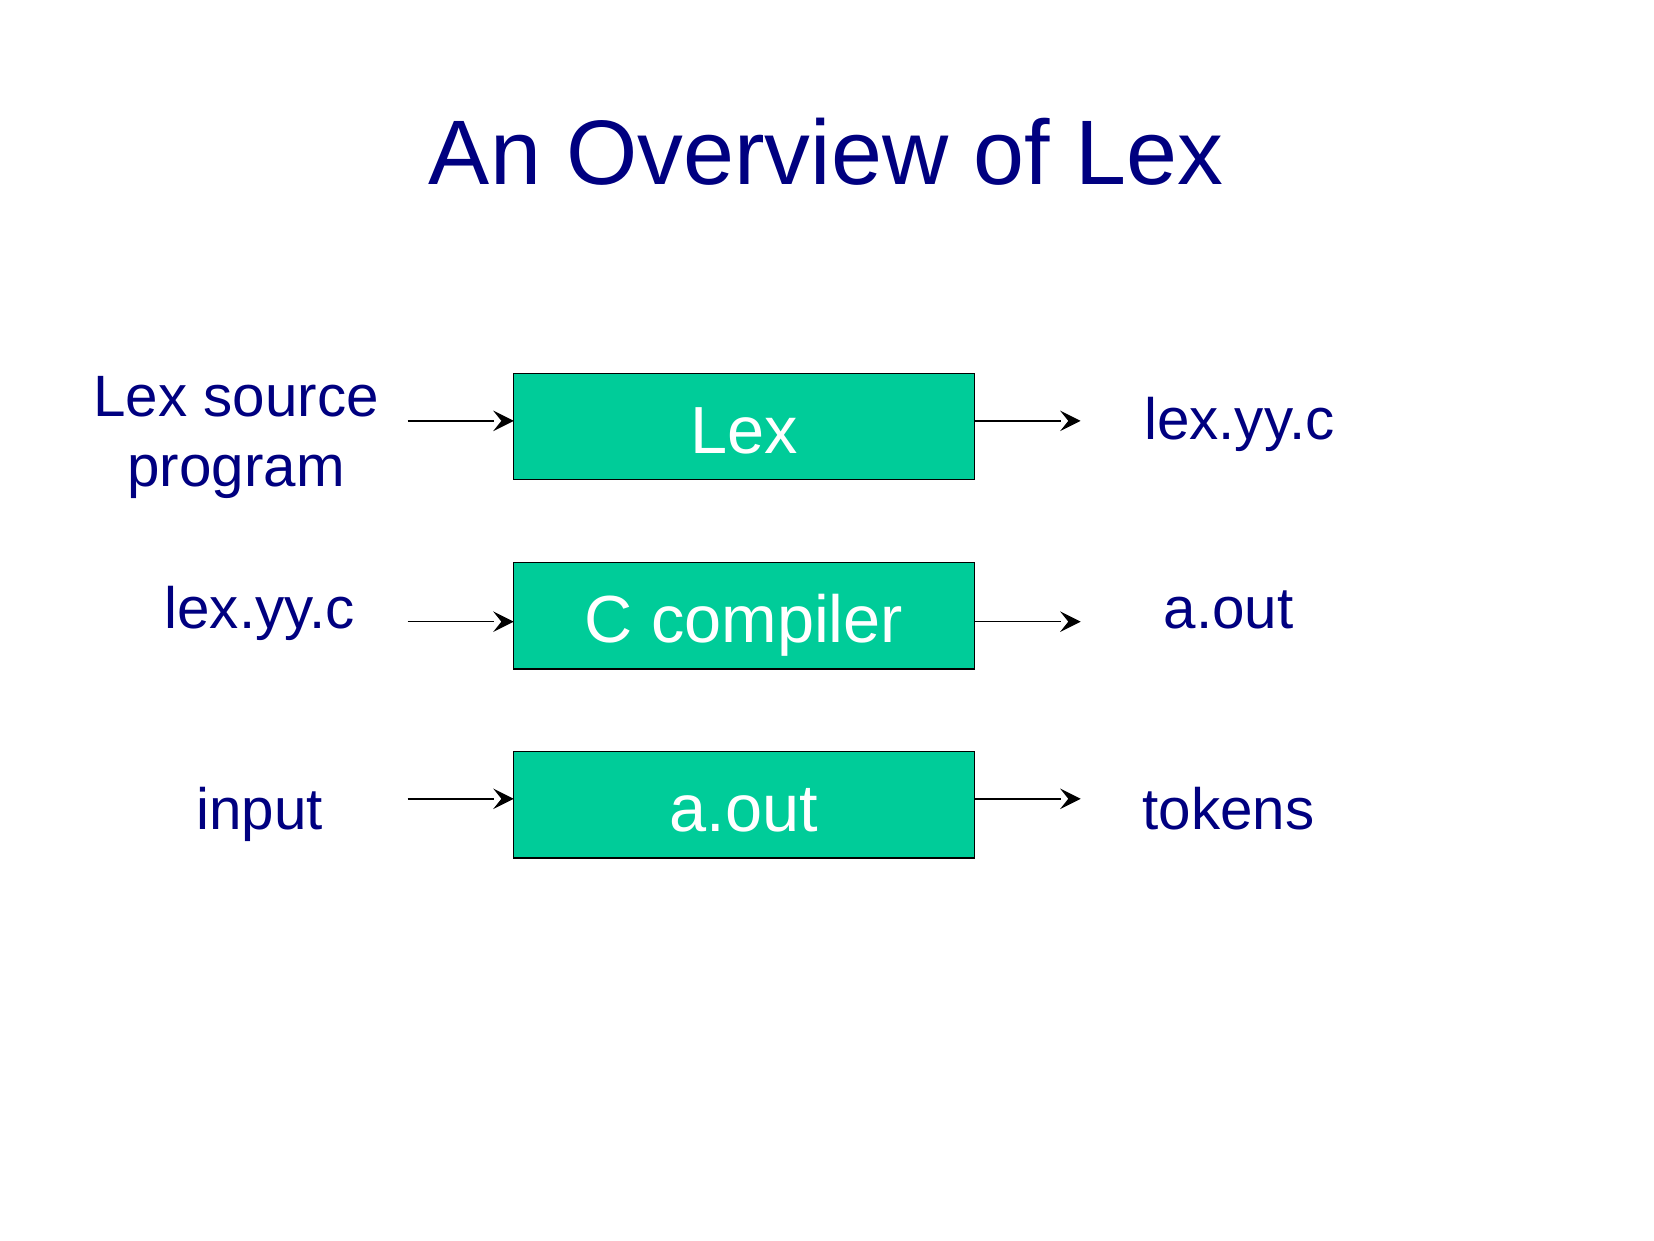

# An Overview of Lex
Lex source program
lex.yy.c
Lex
a.out
lex.yy.c
C compiler
a.out
tokens
input